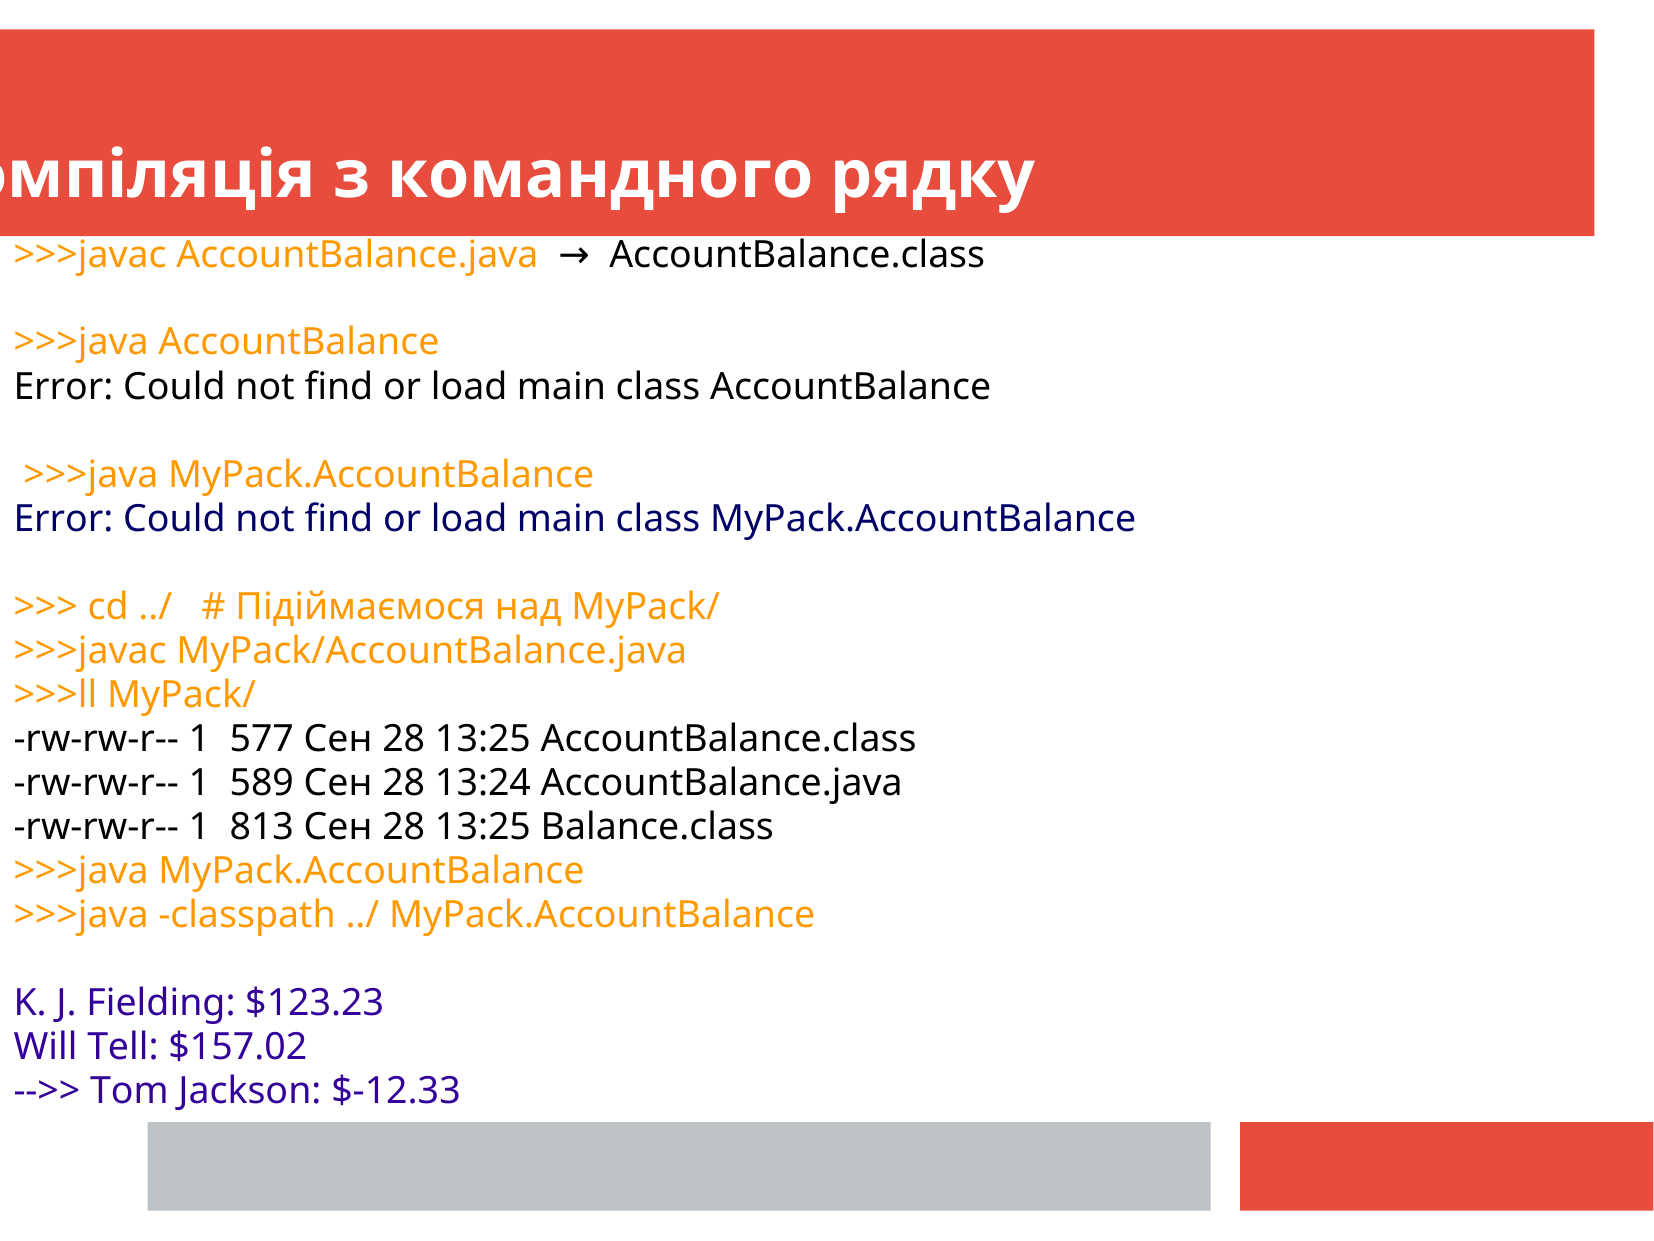

Компіляція з командного рядку
>>>javac AccountBalance.java → AccountBalance.class
>>>java AccountBalance
Error: Could not find or load main class AccountBalance
 >>>java MyPack.AccountBalance
Error: Could not find or load main class MyPack.AccountBalance
>>> cd ../ # Підіймаємося над MyPack/
>>>javac MyPack/AccountBalance.java
>>>ll MyPack/
-rw-rw-r-- 1 577 Сен 28 13:25 AccountBalance.class
-rw-rw-r-- 1 589 Сен 28 13:24 AccountBalance.java
-rw-rw-r-- 1 813 Сен 28 13:25 Balance.class
>>>java MyPack.AccountBalance
>>>java -classpath ../ MyPack.AccountBalance
K. J. Fielding: $123.23
Will Tell: $157.02
-->> Tom Jackson: $-12.33